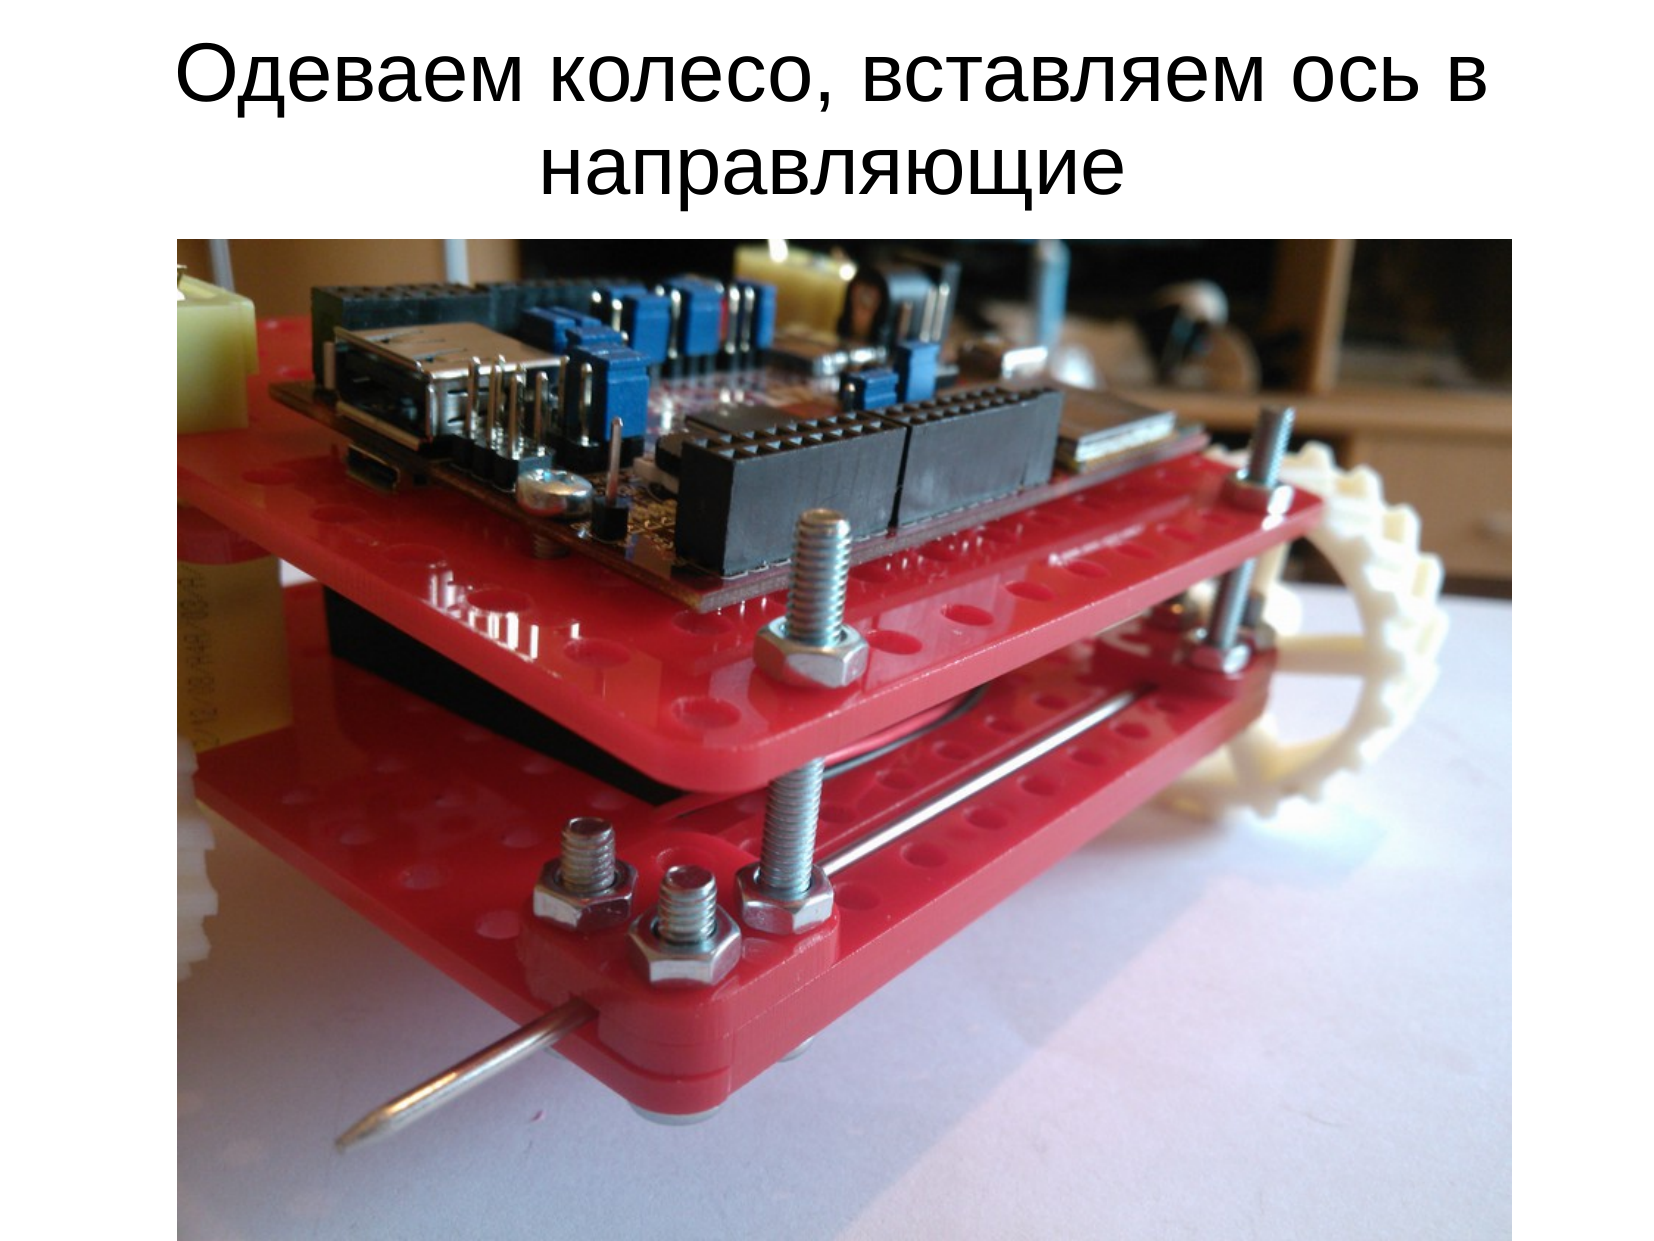

# Одеваем колесо, вставляем ось в направляющие